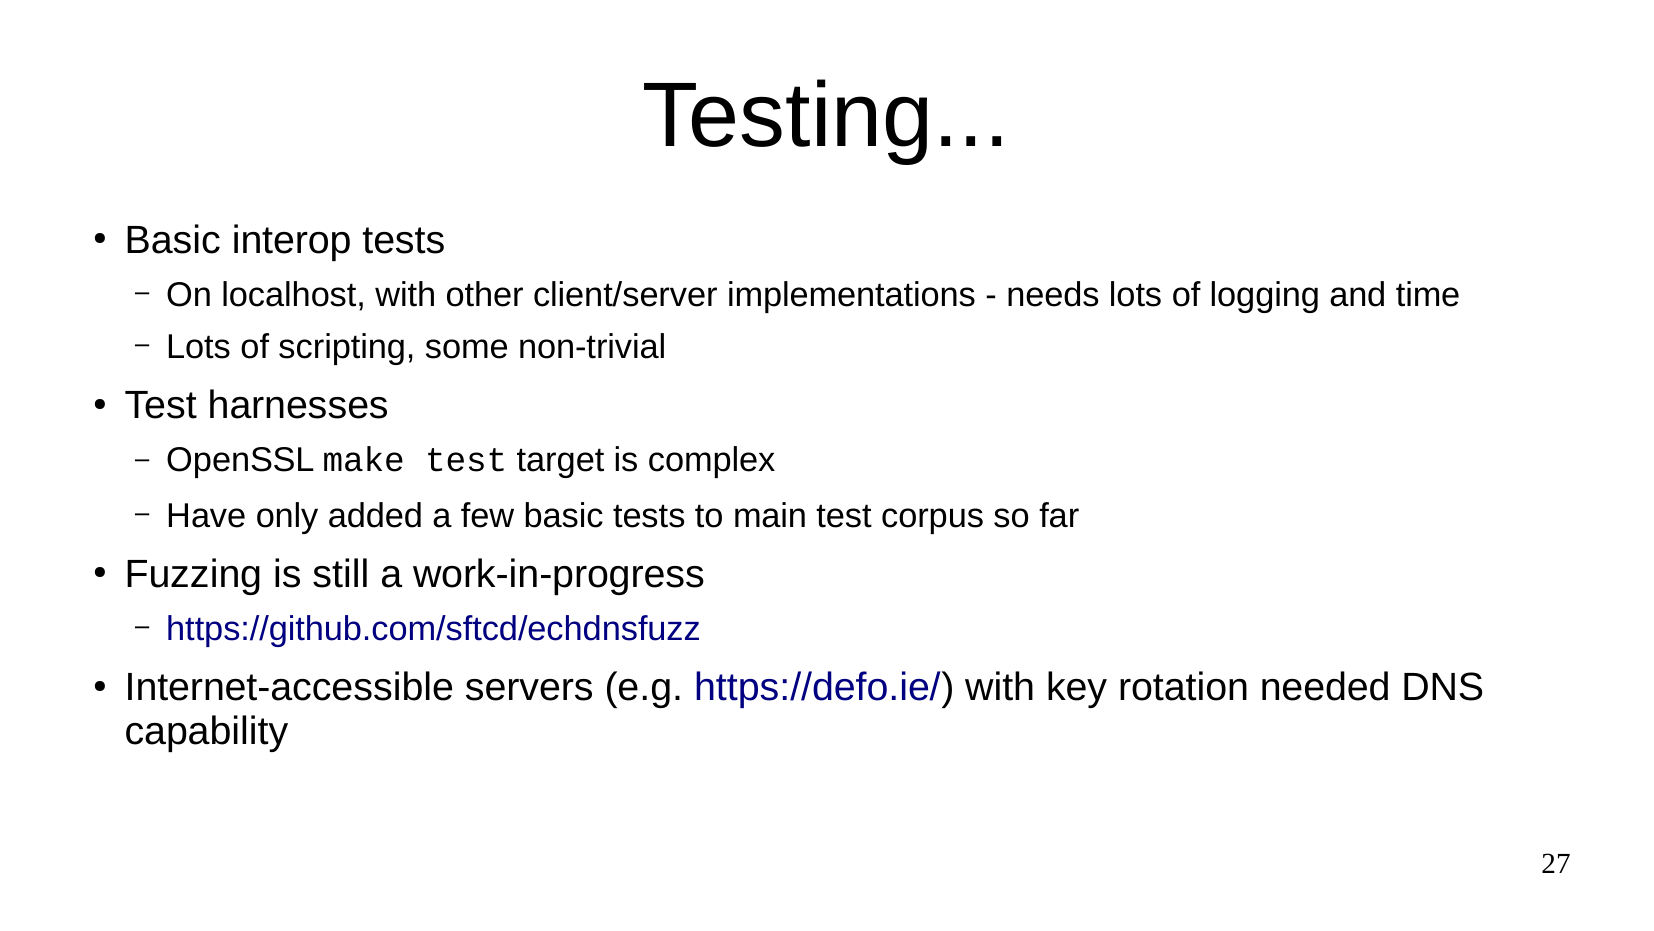

# Testing...
Basic interop tests
On localhost, with other client/server implementations - needs lots of logging and time
Lots of scripting, some non-trivial
Test harnesses
OpenSSL make test target is complex
Have only added a few basic tests to main test corpus so far
Fuzzing is still a work-in-progress
https://github.com/sftcd/echdnsfuzz
Internet-accessible servers (e.g. https://defo.ie/) with key rotation needed DNS capability
27